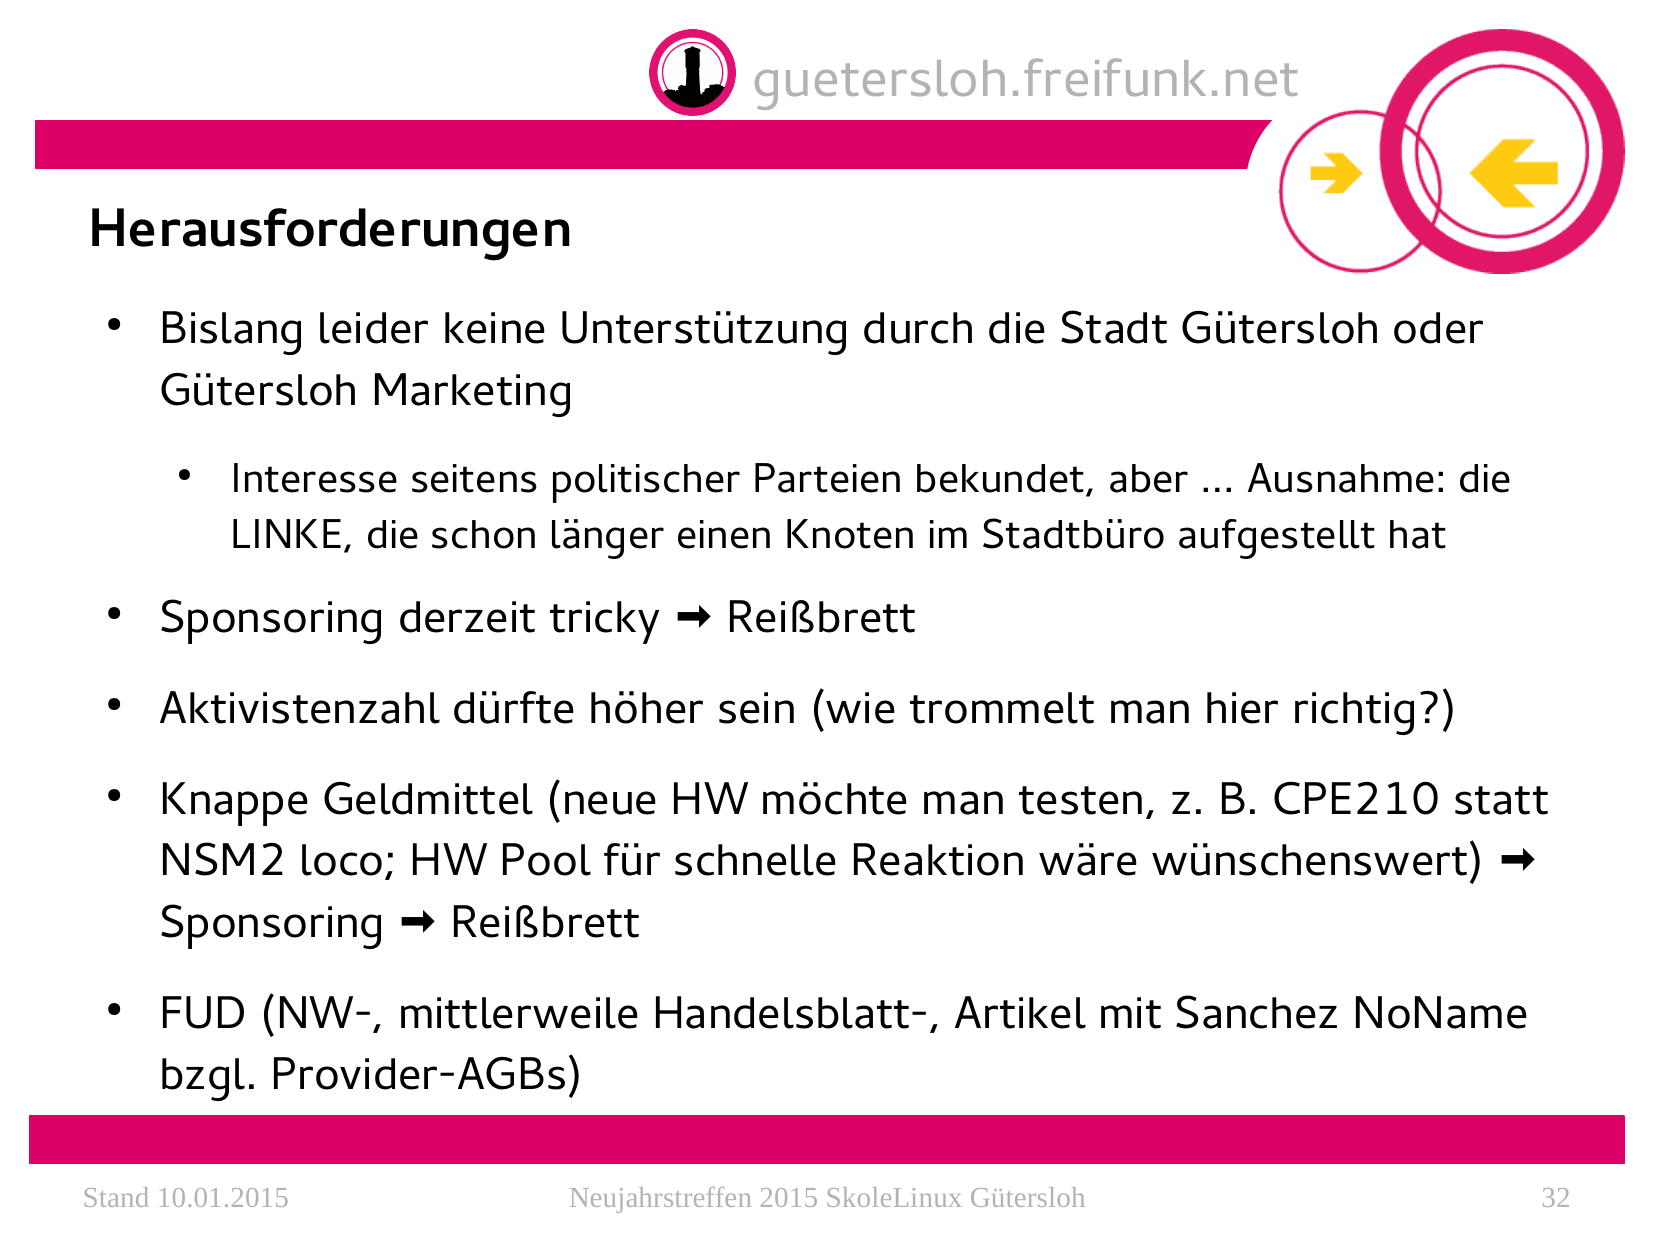

# Herausforderungen
Bislang leider keine Unterstützung durch die Stadt Gütersloh oder Gütersloh Marketing
Interesse seitens politischer Parteien bekundet, aber … Ausnahme: die LINKE, die schon länger einen Knoten im Stadtbüro aufgestellt hat
Sponsoring derzeit tricky ➡ Reißbrett
Aktivistenzahl dürfte höher sein (wie trommelt man hier richtig?)
Knappe Geldmittel (neue HW möchte man testen, z. B. CPE210 statt NSM2 loco; HW Pool für schnelle Reaktion wäre wünschenswert) ➡ Sponsoring ➡ Reißbrett
FUD (NW-, mittlerweile Handelsblatt-, Artikel mit Sanchez NoName bzgl. Provider-AGBs)
Stand 10.01.2015
Neujahrstreffen 2015 SkoleLinux Gütersloh
32